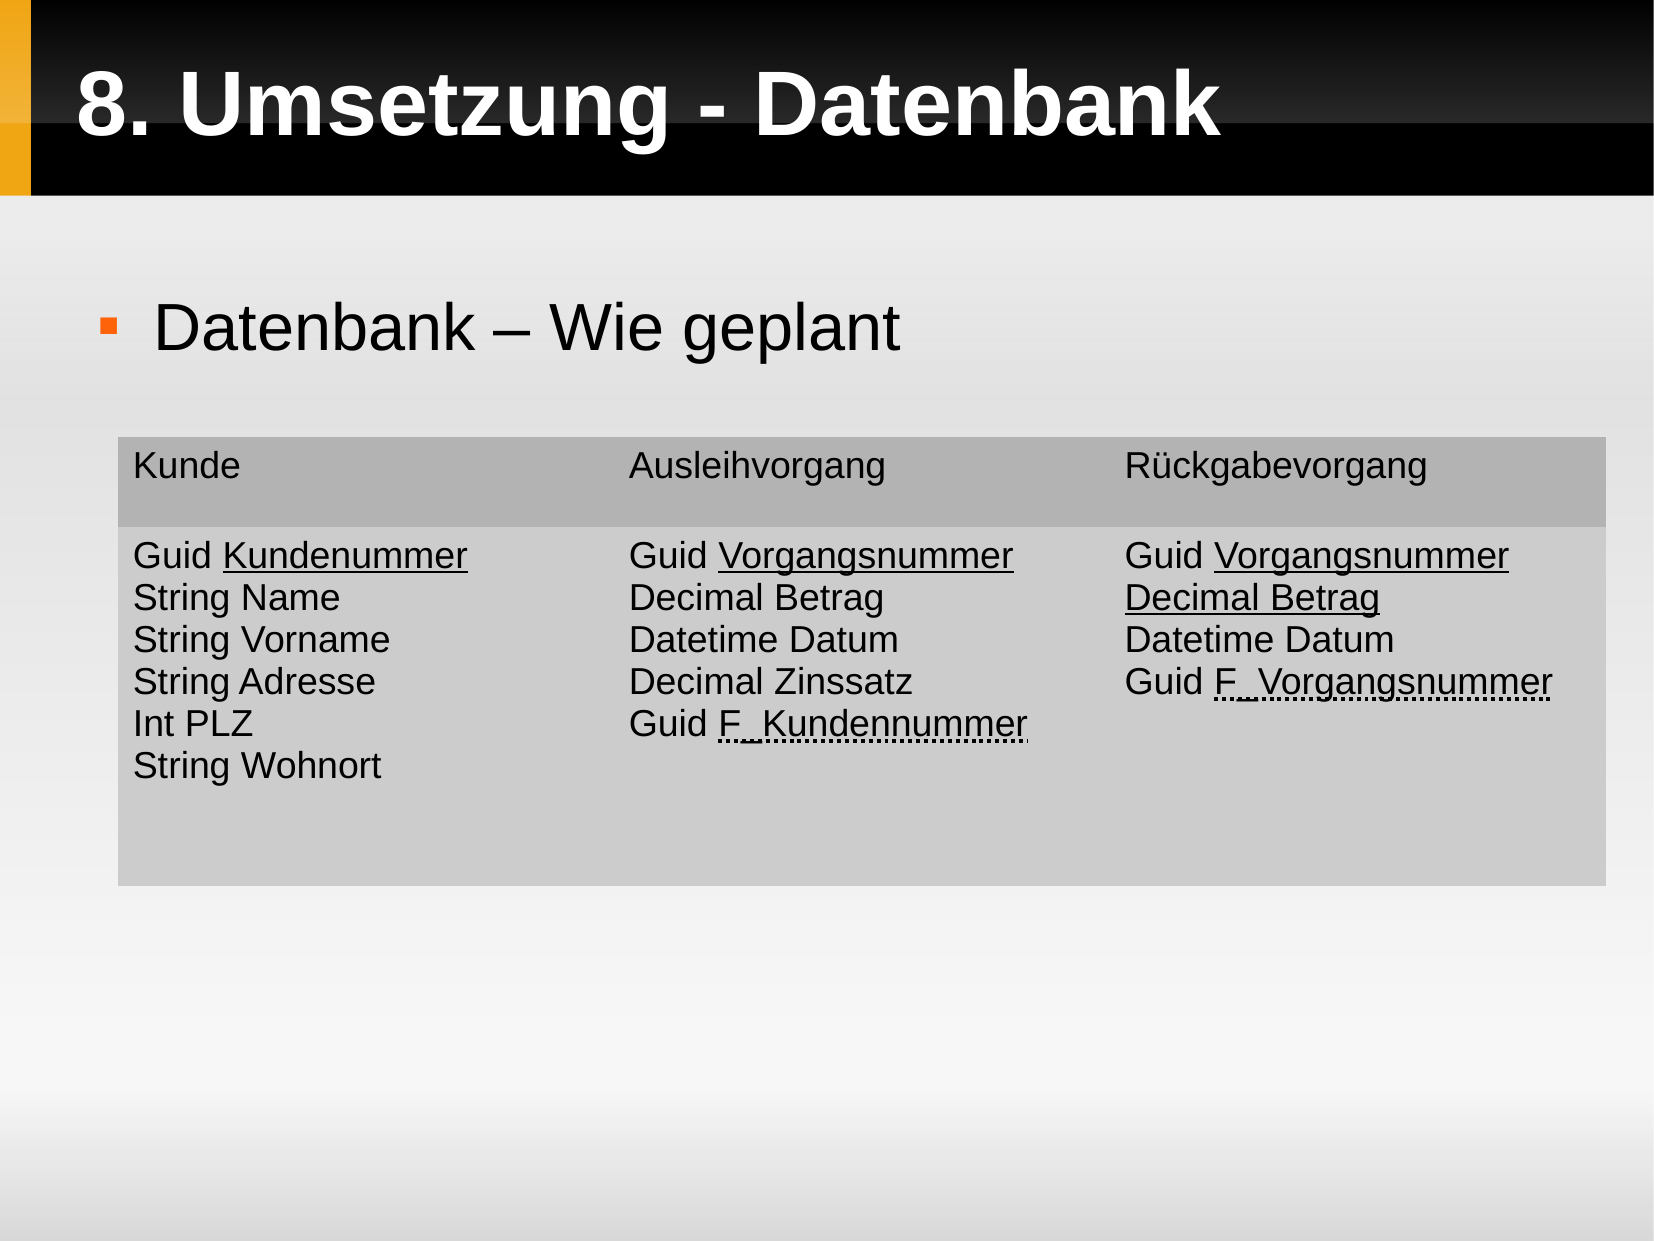

# 8. Umsetzung - Datenbank
Datenbank – Wie geplant
| Kunde | Ausleihvorgang | Rückgabevorgang |
| --- | --- | --- |
| Guid Kundenummer String Name String Vorname String Adresse Int PLZ String Wohnort | Guid Vorgangsnummer Decimal Betrag Datetime Datum Decimal Zinssatz Guid F\_Kundennummer | Guid Vorgangsnummer Decimal Betrag Datetime Datum Guid F\_Vorgangsnummer |